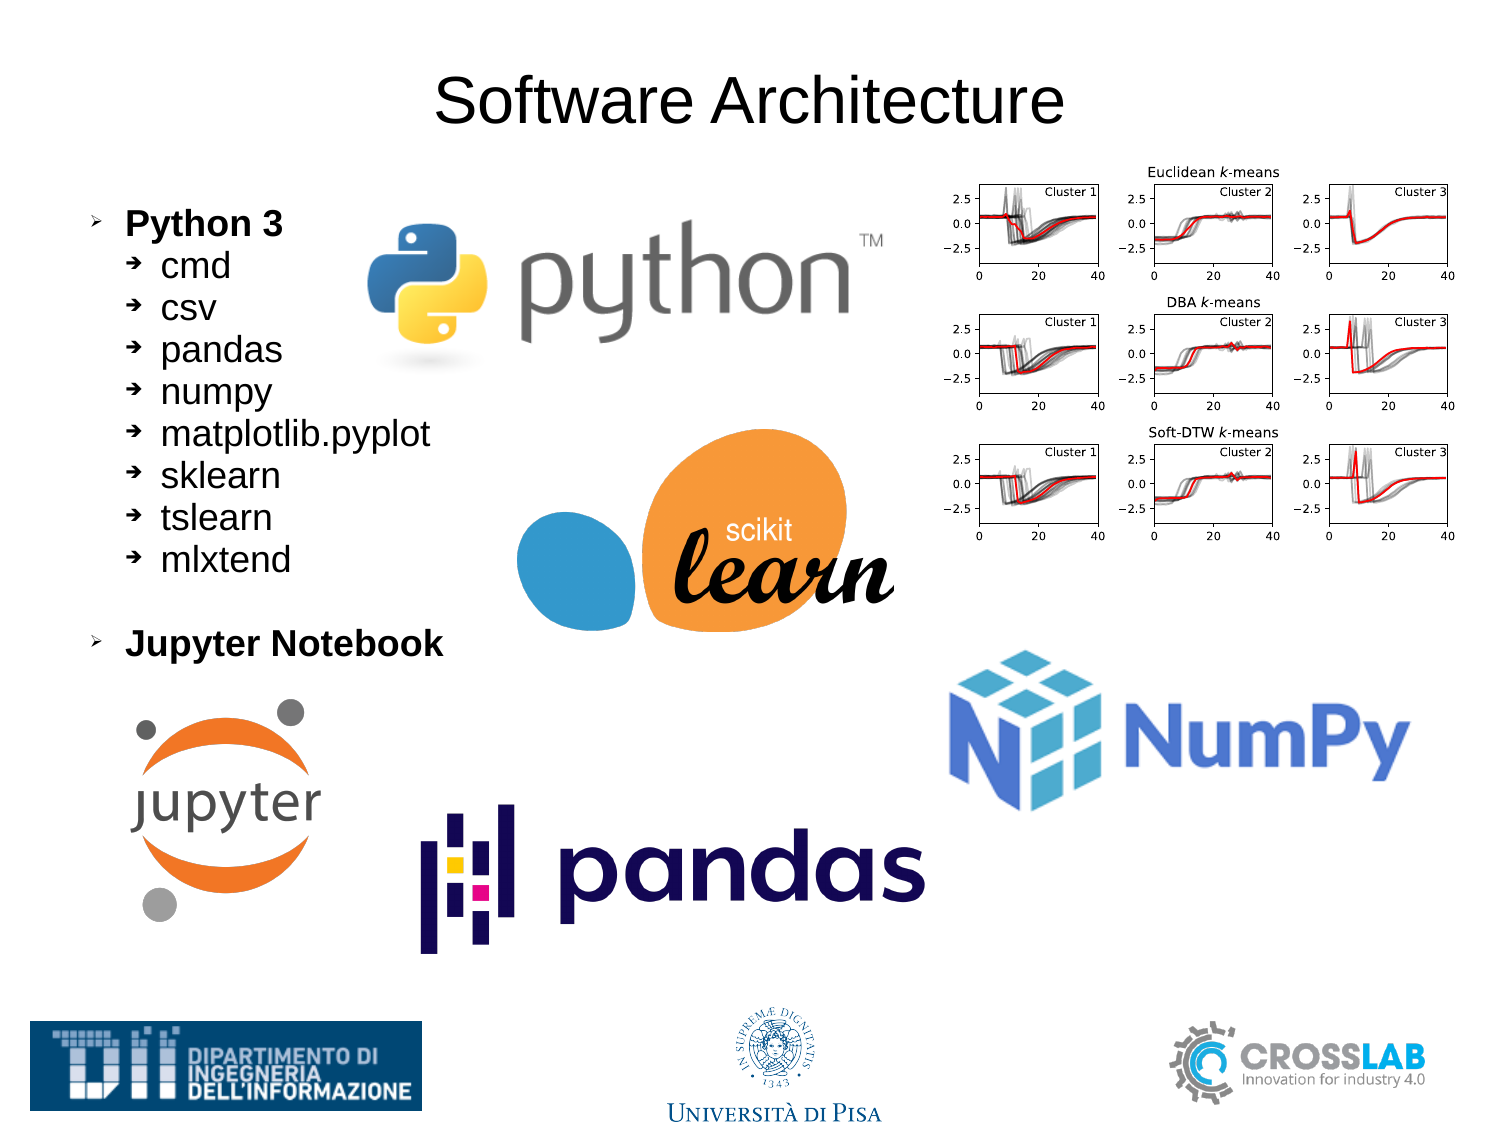

Software Architecture
Python 3
cmd
csv
pandas
numpy
matplotlib.pyplot
sklearn
tslearn
mlxtend
Jupyter Notebook